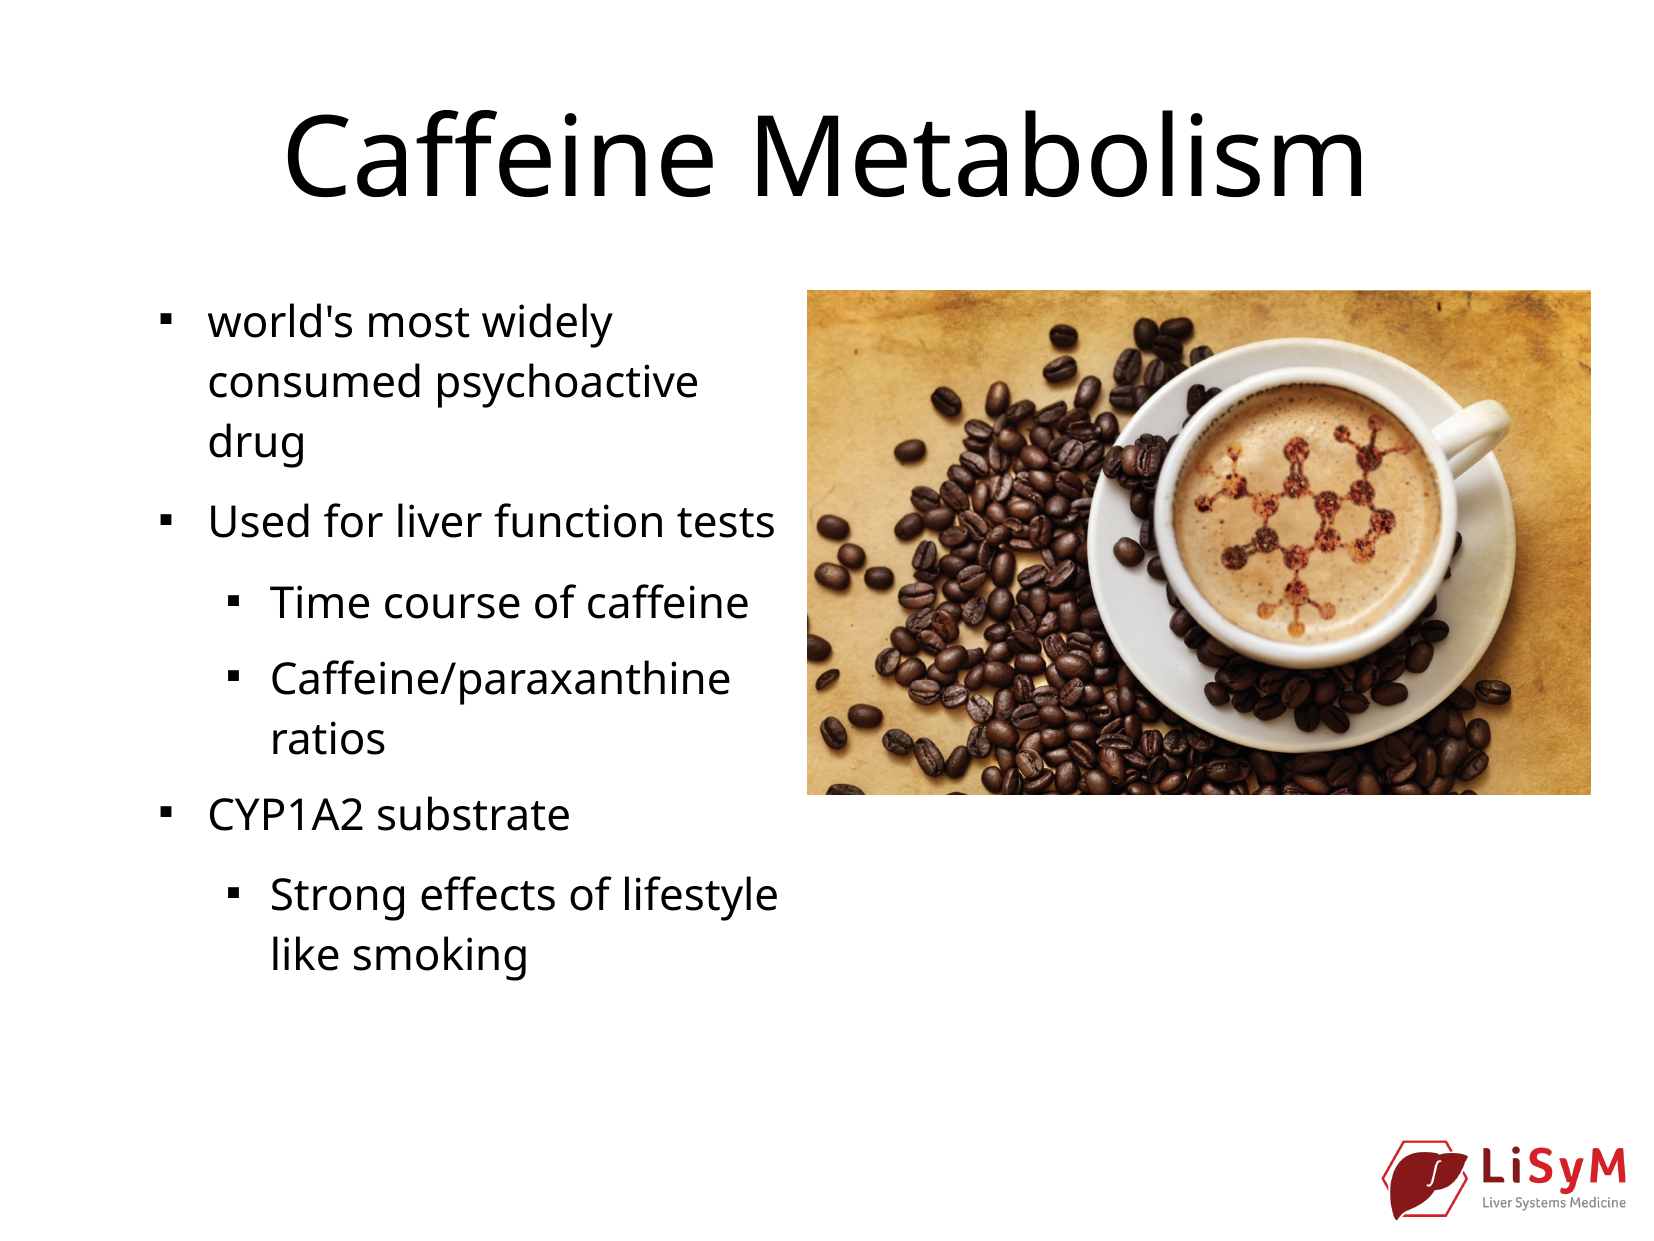

# Caffeine Metabolism
world's most widely consumed psychoactive drug
Used for liver function tests
Time course of caffeine
Caffeine/paraxanthine ratios
CYP1A2 substrate
Strong effects of lifestyle like smoking